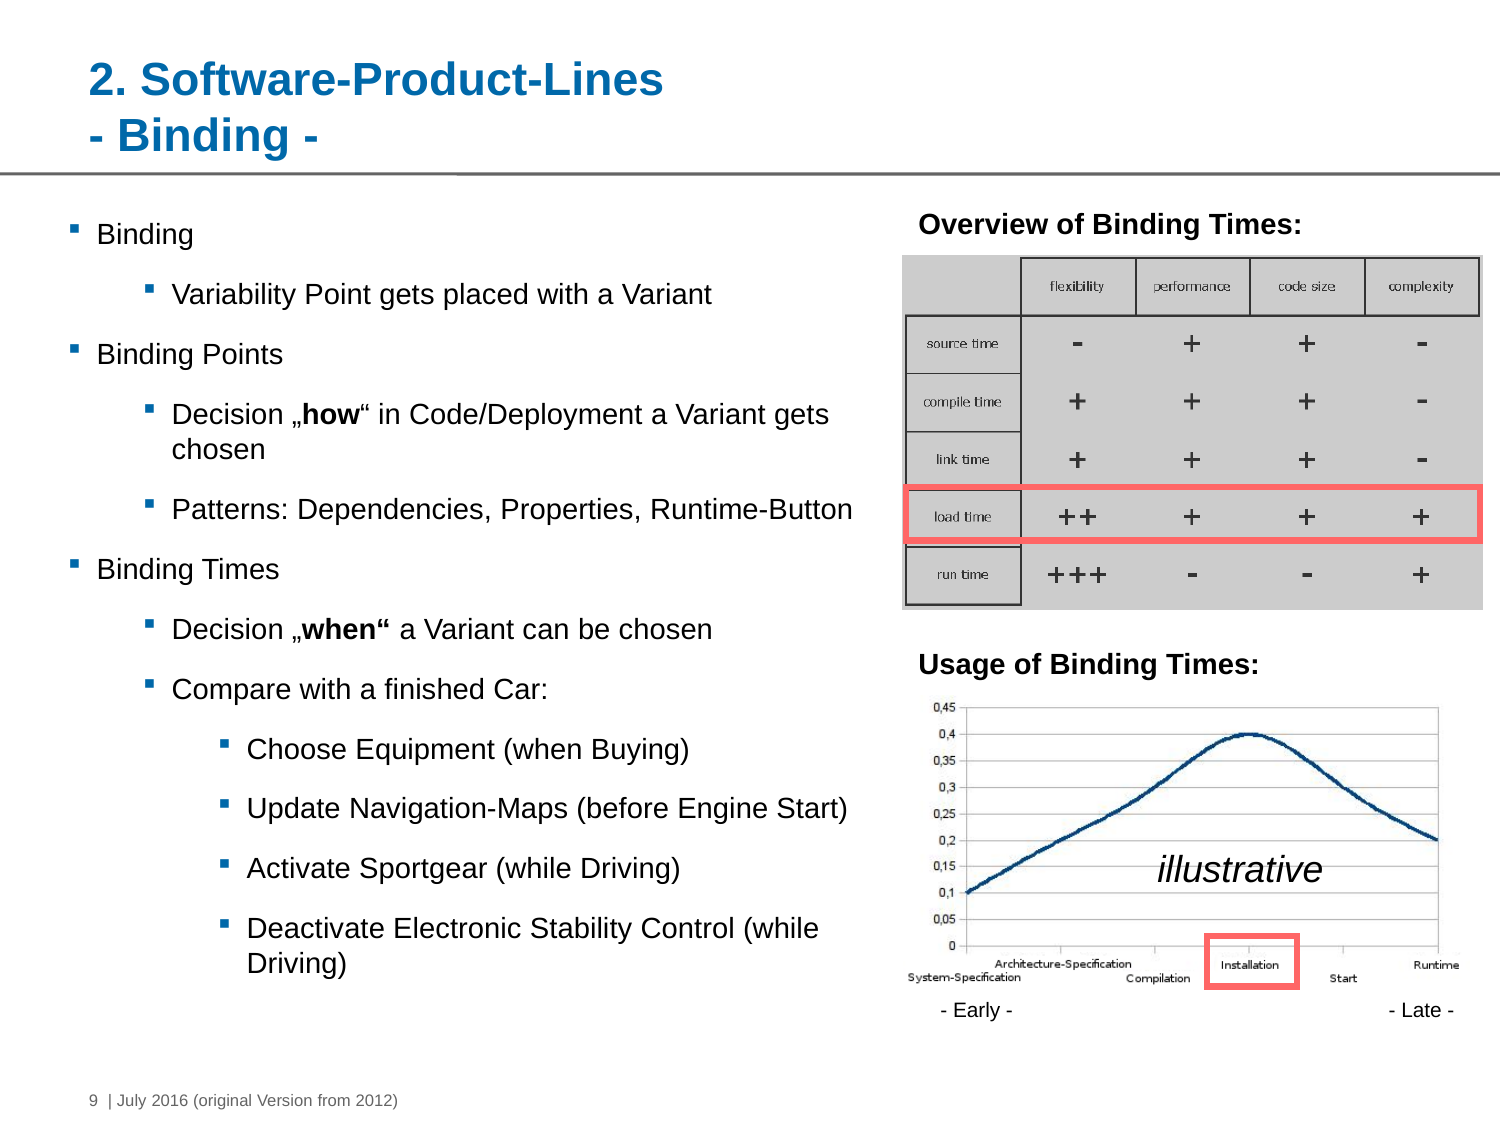

# 2. Software-Product-Lines - Binding -
Overview of Binding Times:
Binding
Variability Point gets placed with a Variant
Binding Points
Decision „how“ in Code/Deployment a Variant gets chosen
Patterns: Dependencies, Properties, Runtime-Button
Binding Times
Decision „when“ a Variant can be chosen
Compare with a finished Car:
Choose Equipment (when Buying)
Update Navigation-Maps (before Engine Start)
Activate Sportgear (while Driving)
Deactivate Electronic Stability Control (while Driving)
Usage of Binding Times:
illustrative
- Early -
- Late -